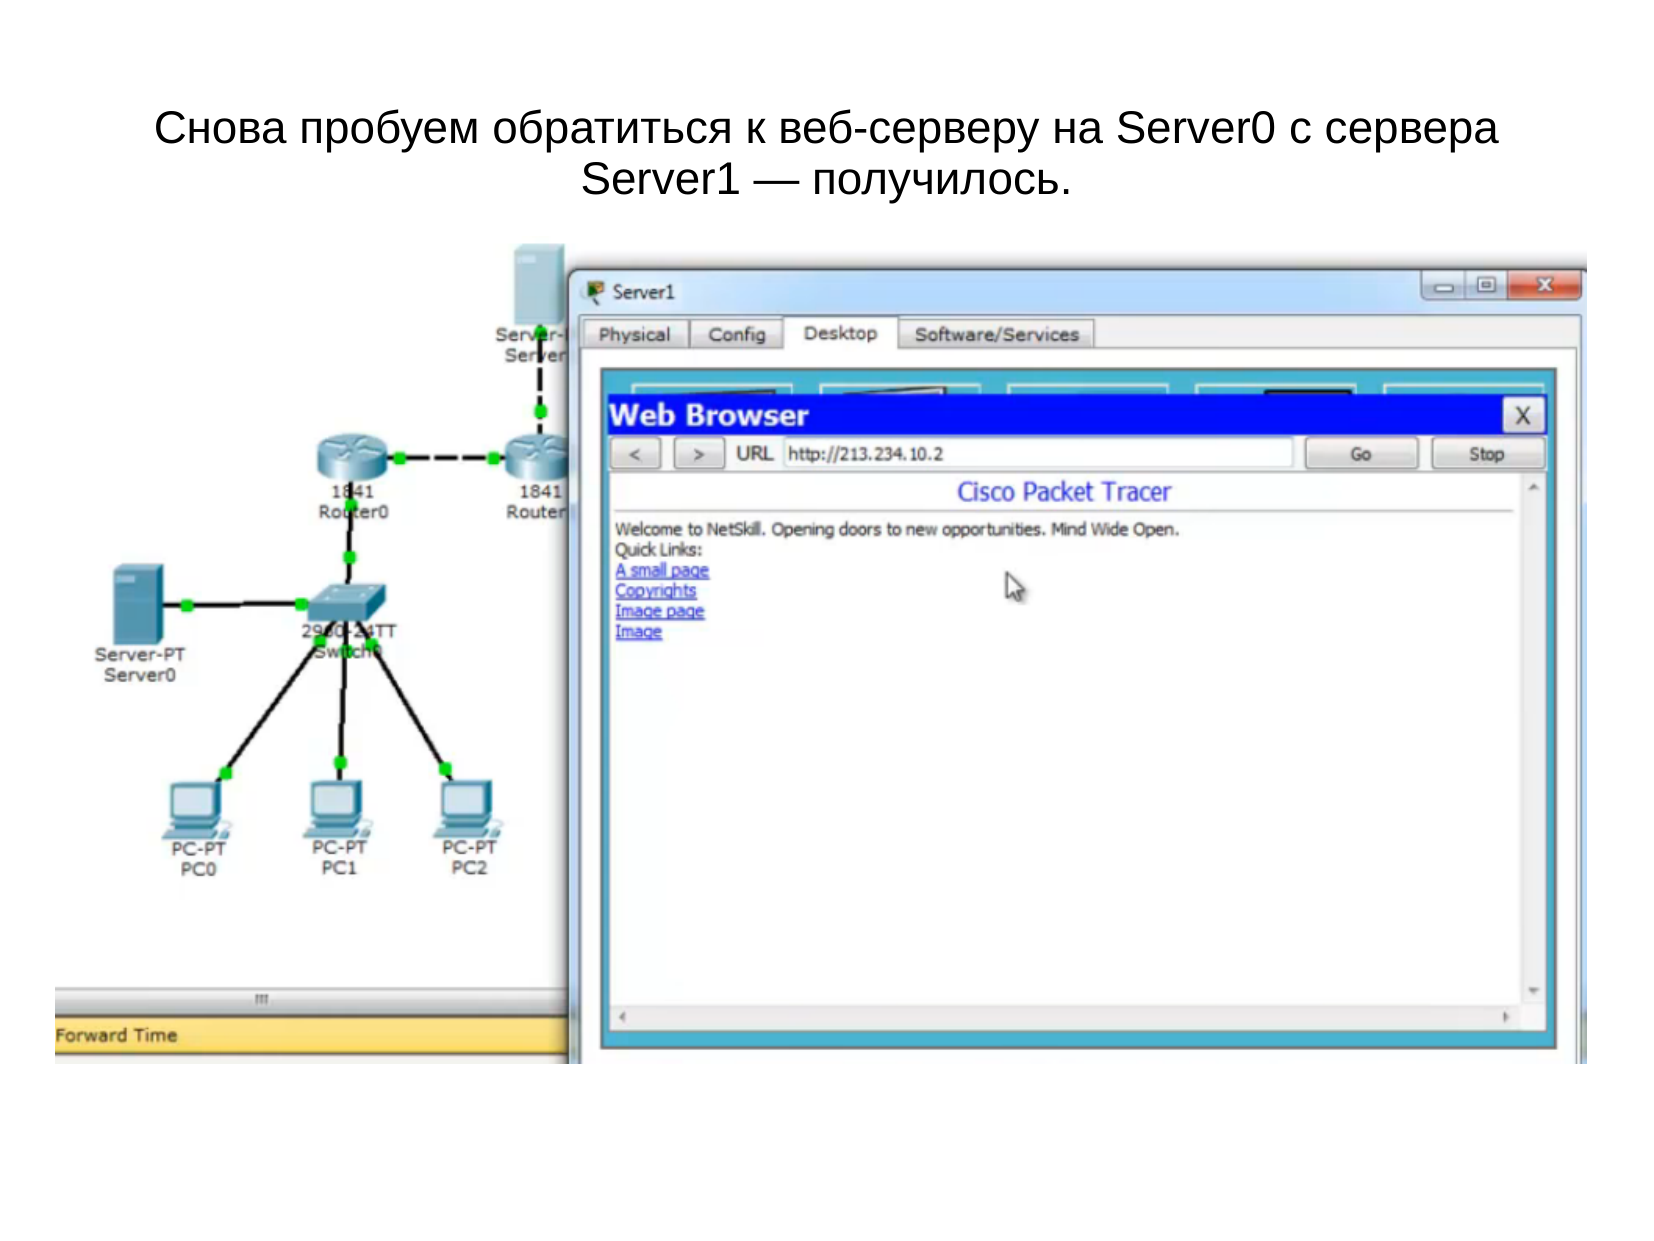

# Снова пробуем обратиться к веб-серверу на Server0 с сервера Server1 — получилось.